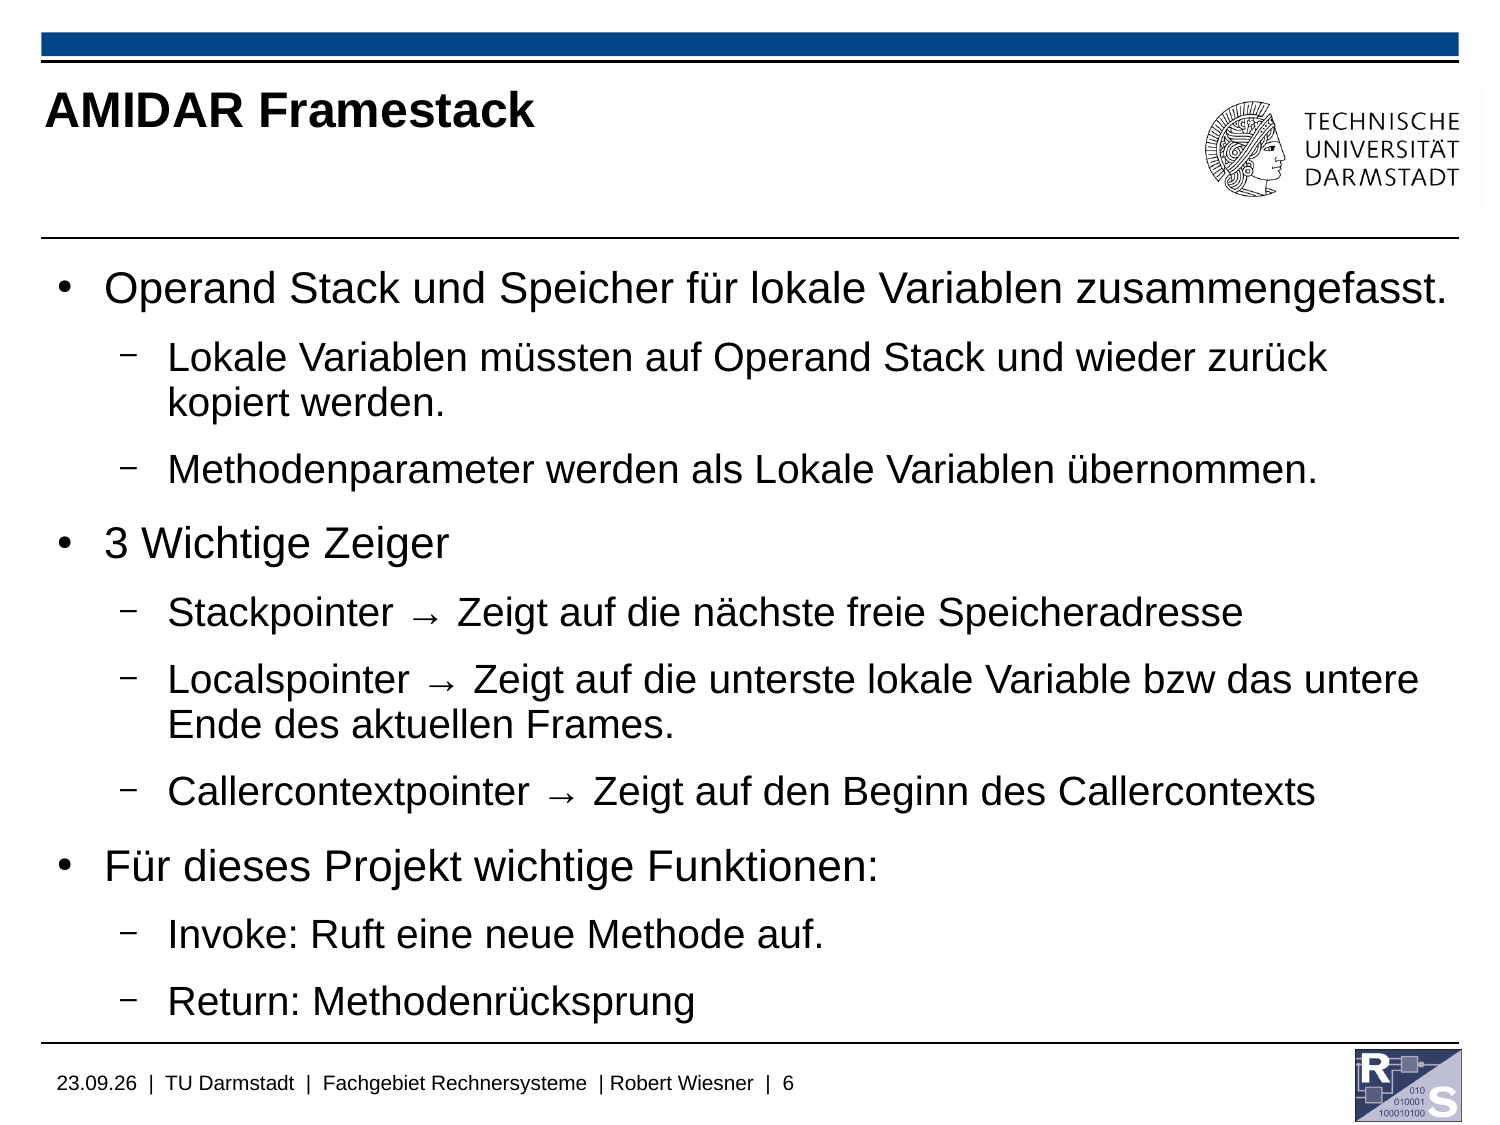

# AMIDAR Framestack
Operand Stack und Speicher für lokale Variablen zusammengefasst.
Lokale Variablen müssten auf Operand Stack und wieder zurück kopiert werden.
Methodenparameter werden als Lokale Variablen übernommen.
3 Wichtige Zeiger
Stackpointer → Zeigt auf die nächste freie Speicheradresse
Localspointer → Zeigt auf die unterste lokale Variable bzw das untere Ende des aktuellen Frames.
Callercontextpointer → Zeigt auf den Beginn des Callercontexts
Für dieses Projekt wichtige Funktionen:
Invoke: Ruft eine neue Methode auf.
Return: Methodenrücksprung